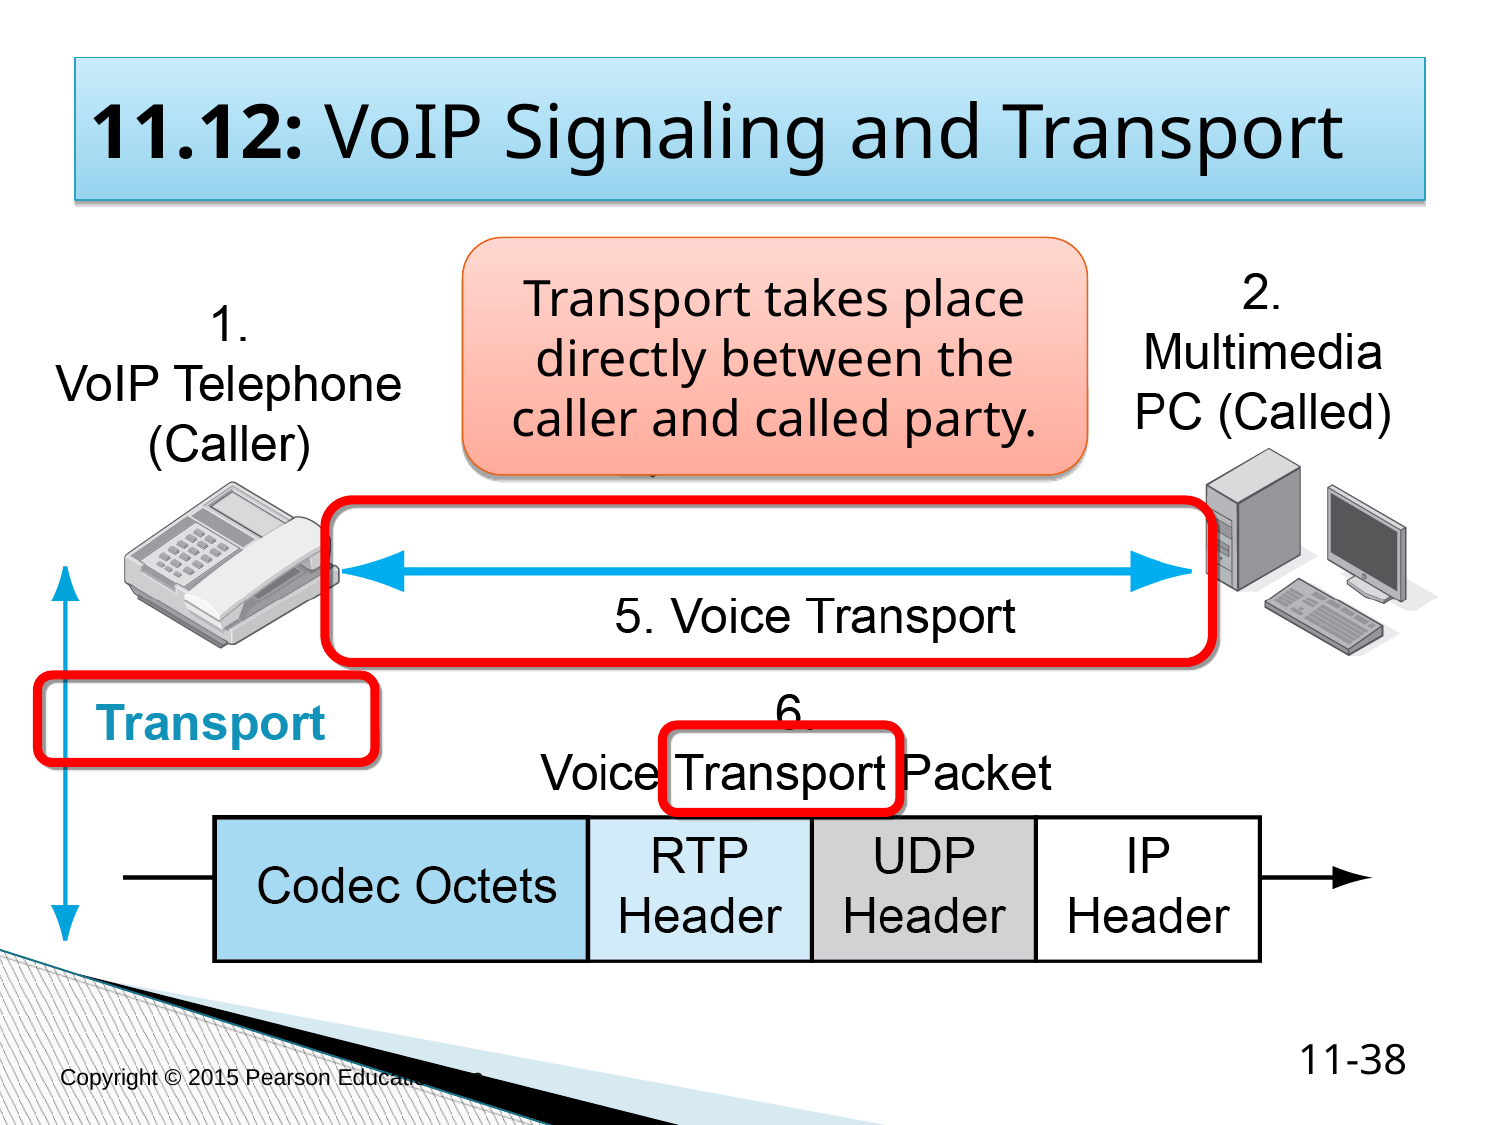

# 11.12: VoIP Signaling and Transport
Transport takes place directly between the caller and called party.
Copyright © 2015 Pearson Education, Inc.